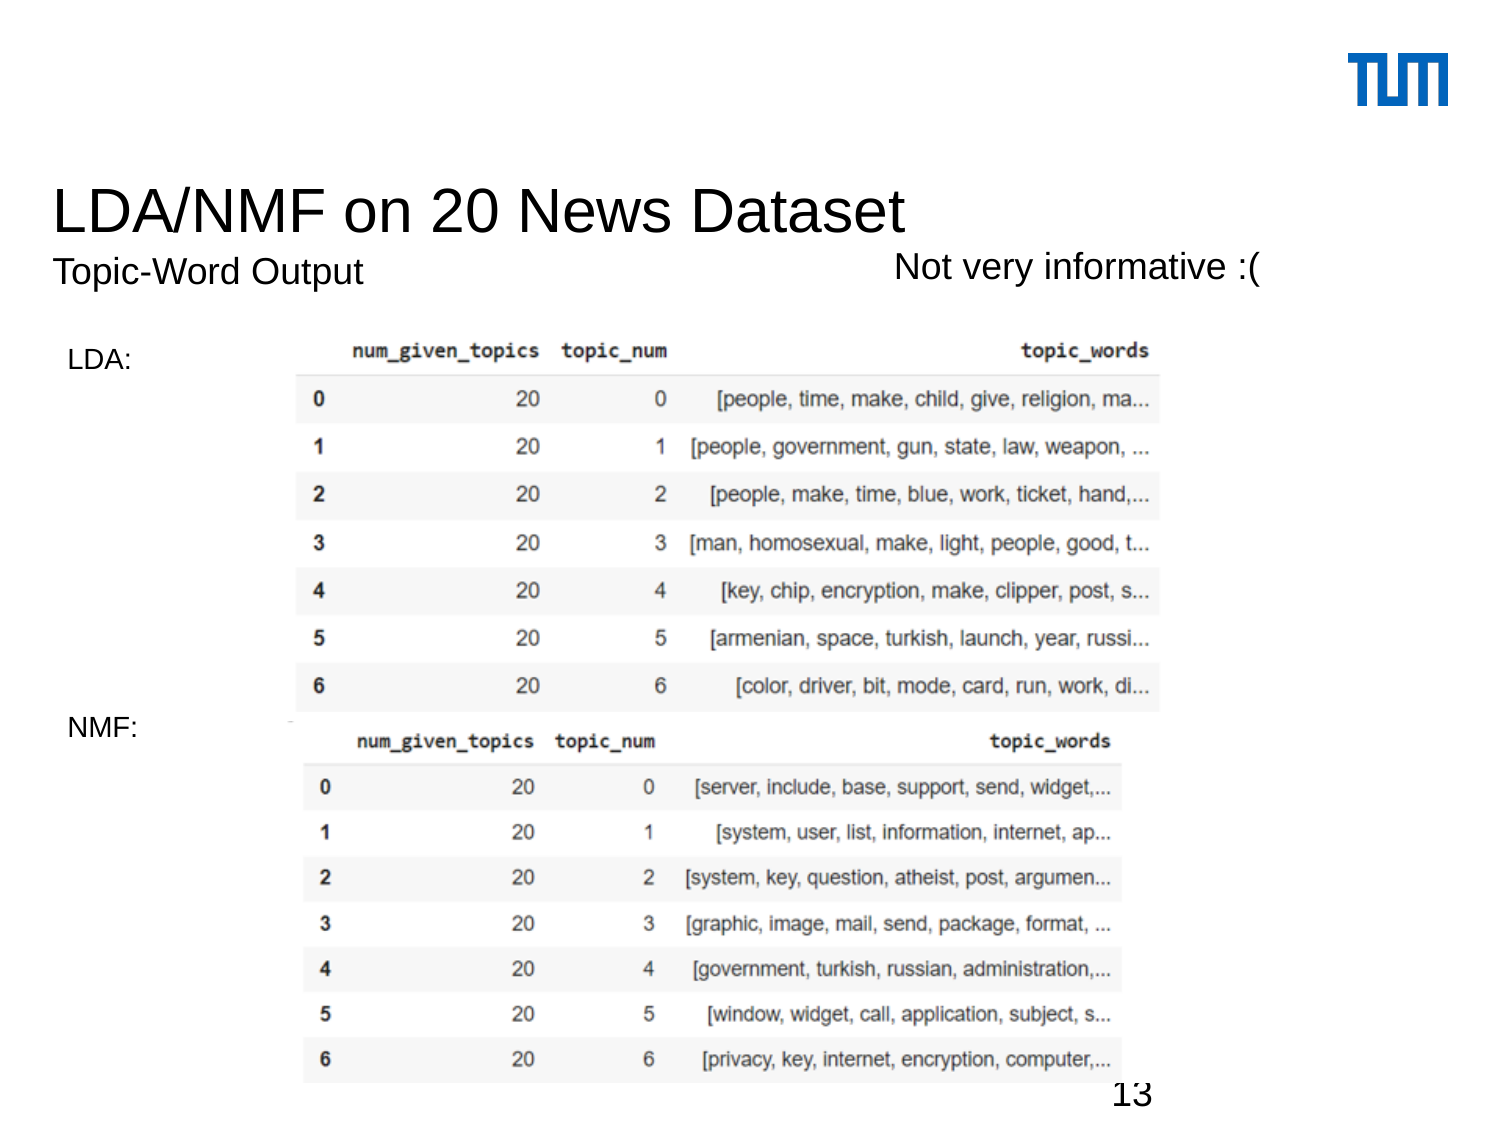

LDA/NMF on 20 News Dataset
Topic-Word Output
Not very informative :(
LDA:
NMF: